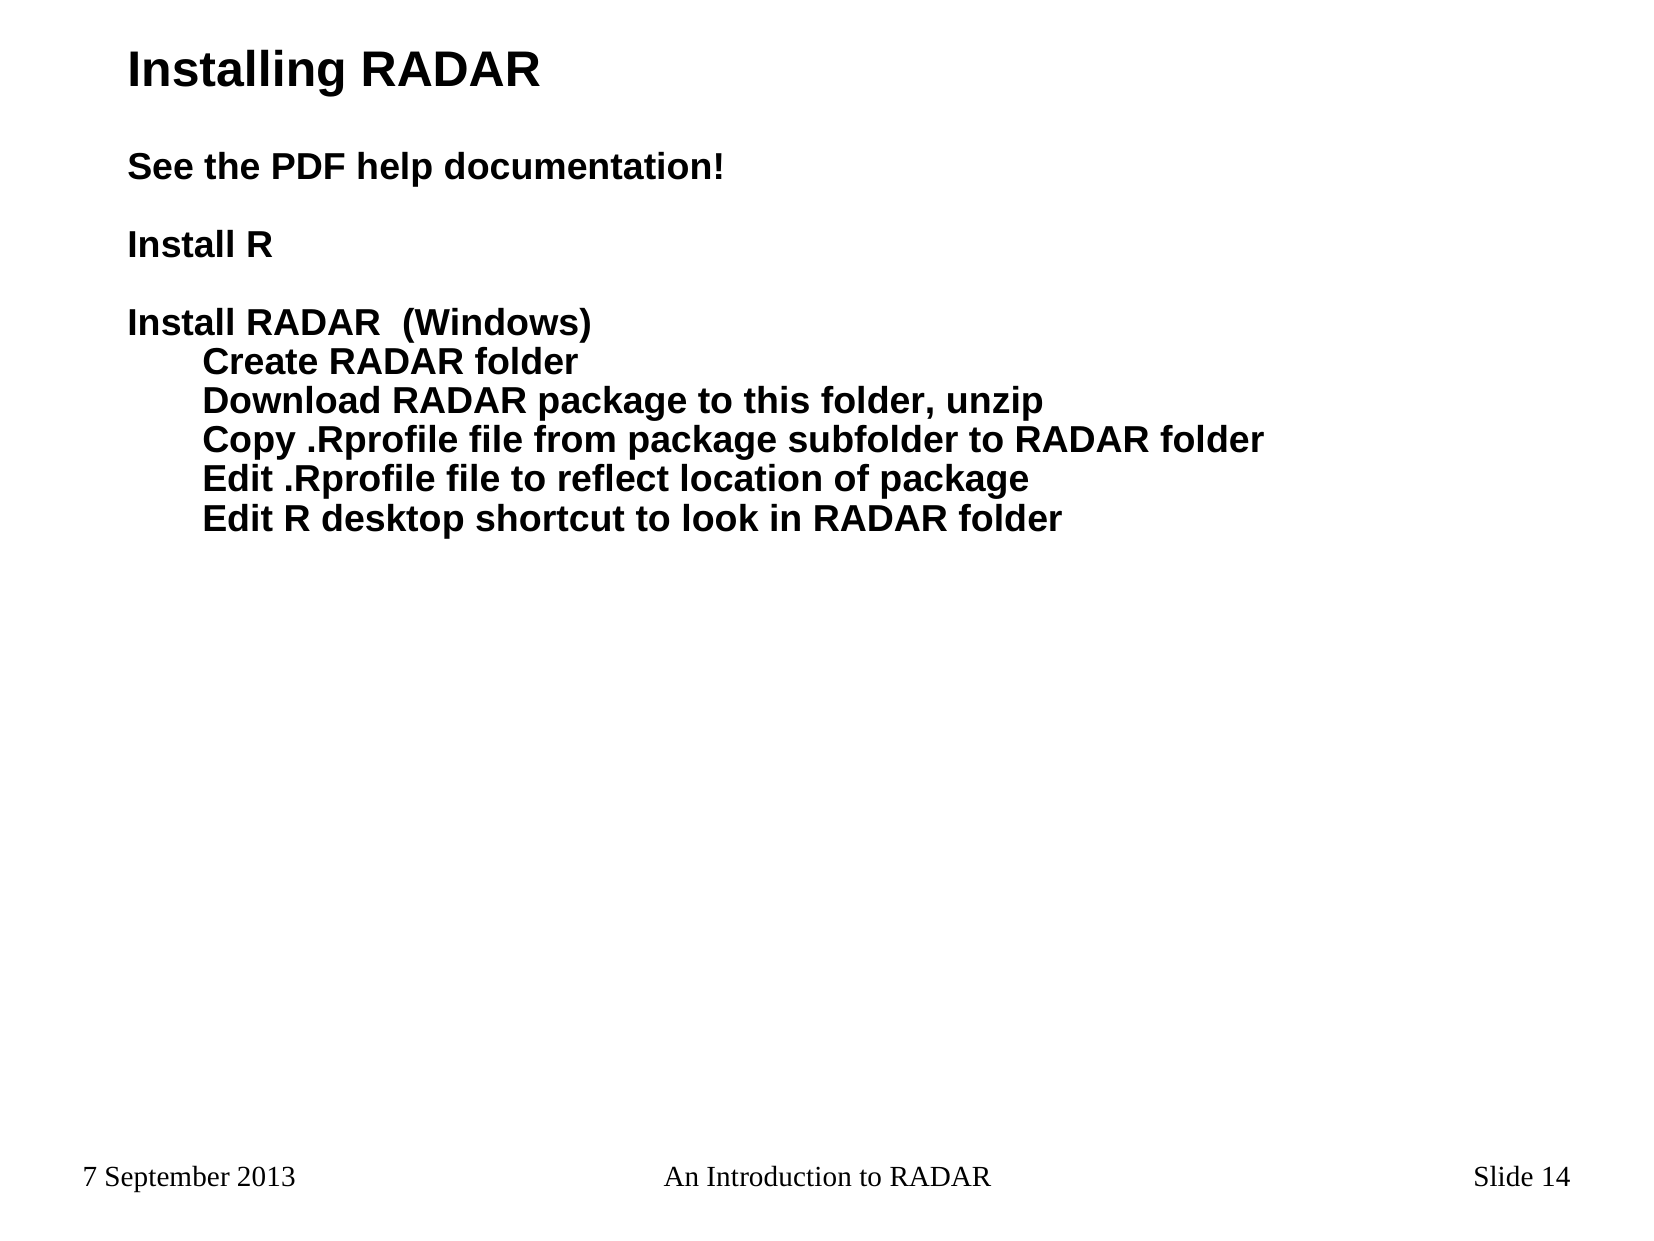

Installing RADAR
See the PDF help documentation!
Install R
Install RADAR (Windows)
	Create RADAR folder
	Download RADAR package to this folder, unzip
	Copy .Rprofile file from package subfolder to RADAR folder
	Edit .Rprofile file to reflect location of package
	Edit R desktop shortcut to look in RADAR folder
14